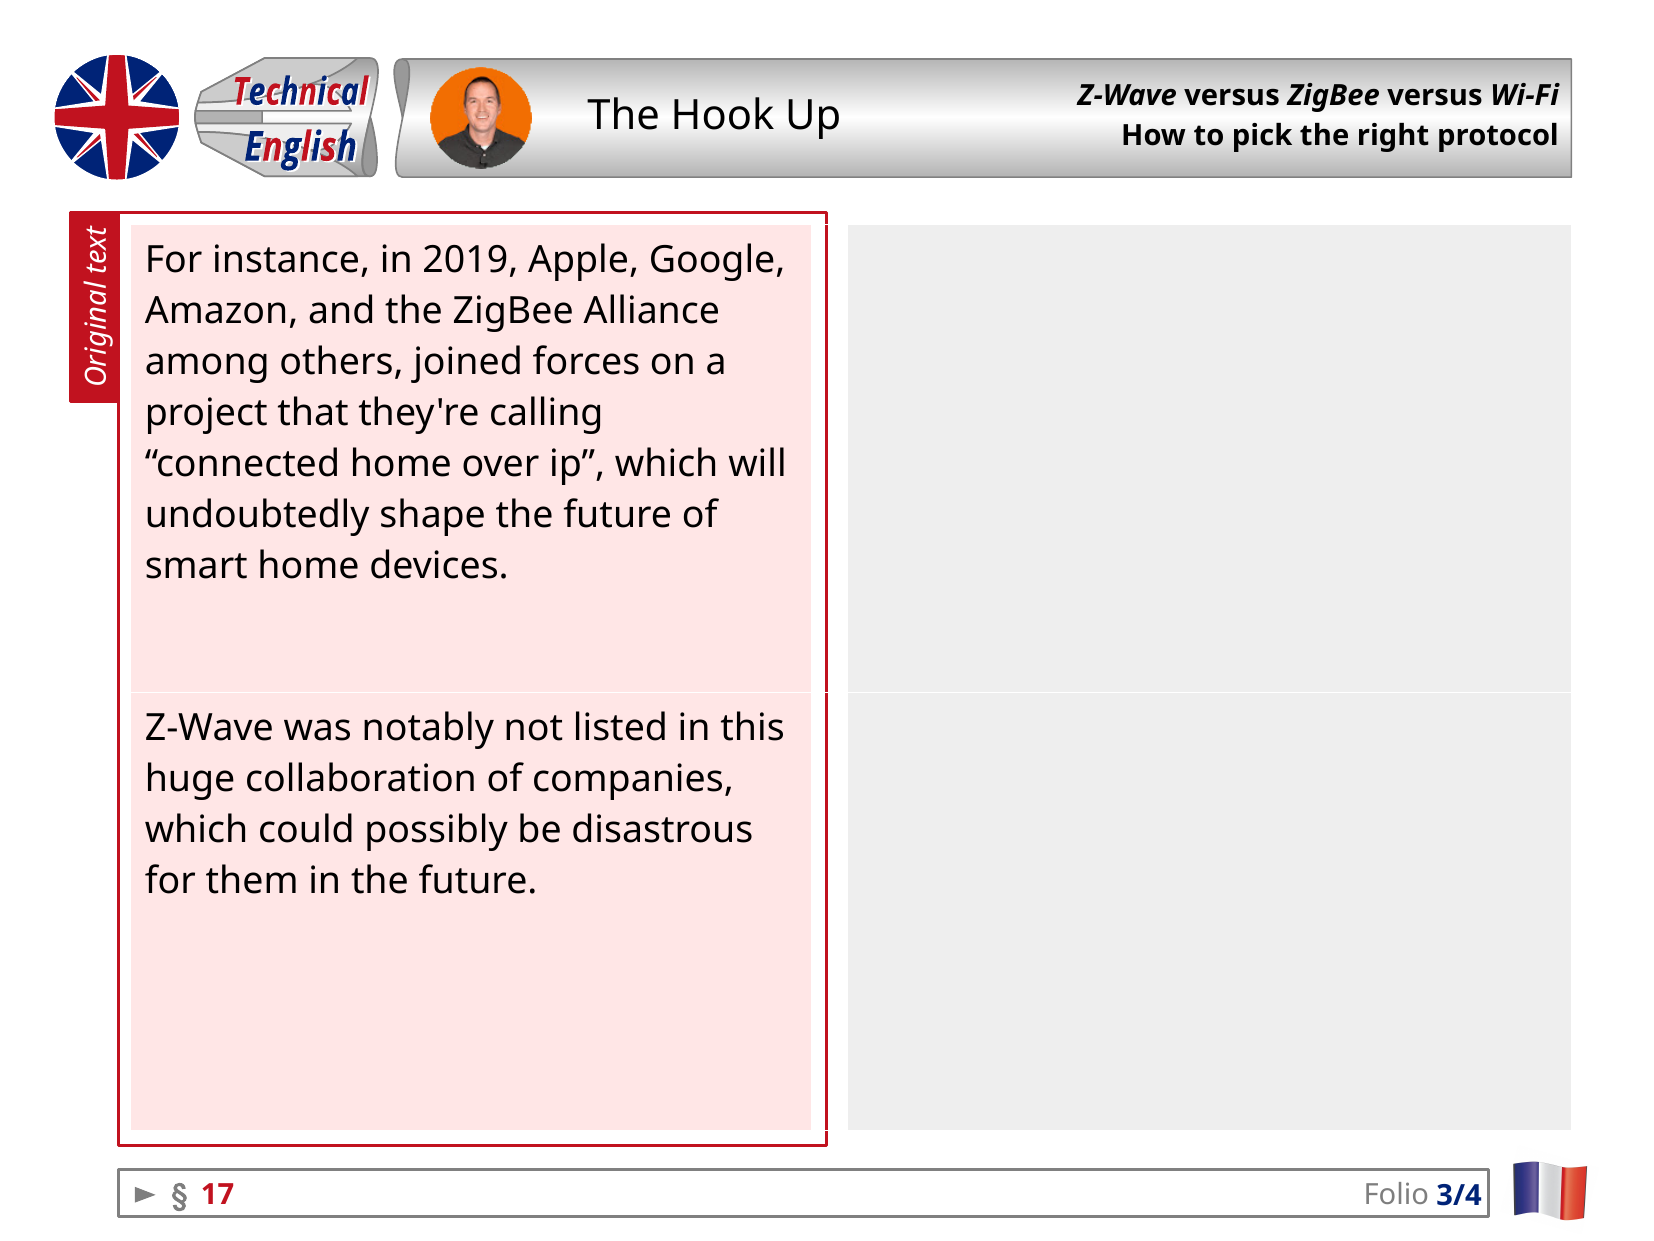

#
| For instance, in 2019, Apple, Google, Amazon, and the ZigBee Alliance among others, joined forces on a project that they're calling “connected home over ip”, which will undoubtedly shape the future of smart home devices. | | |
| --- | --- | --- |
| Z-Wave was notably not listed in this huge collaboration of companies, which could possibly be disastrous for them in the future. | | |
17
3/4